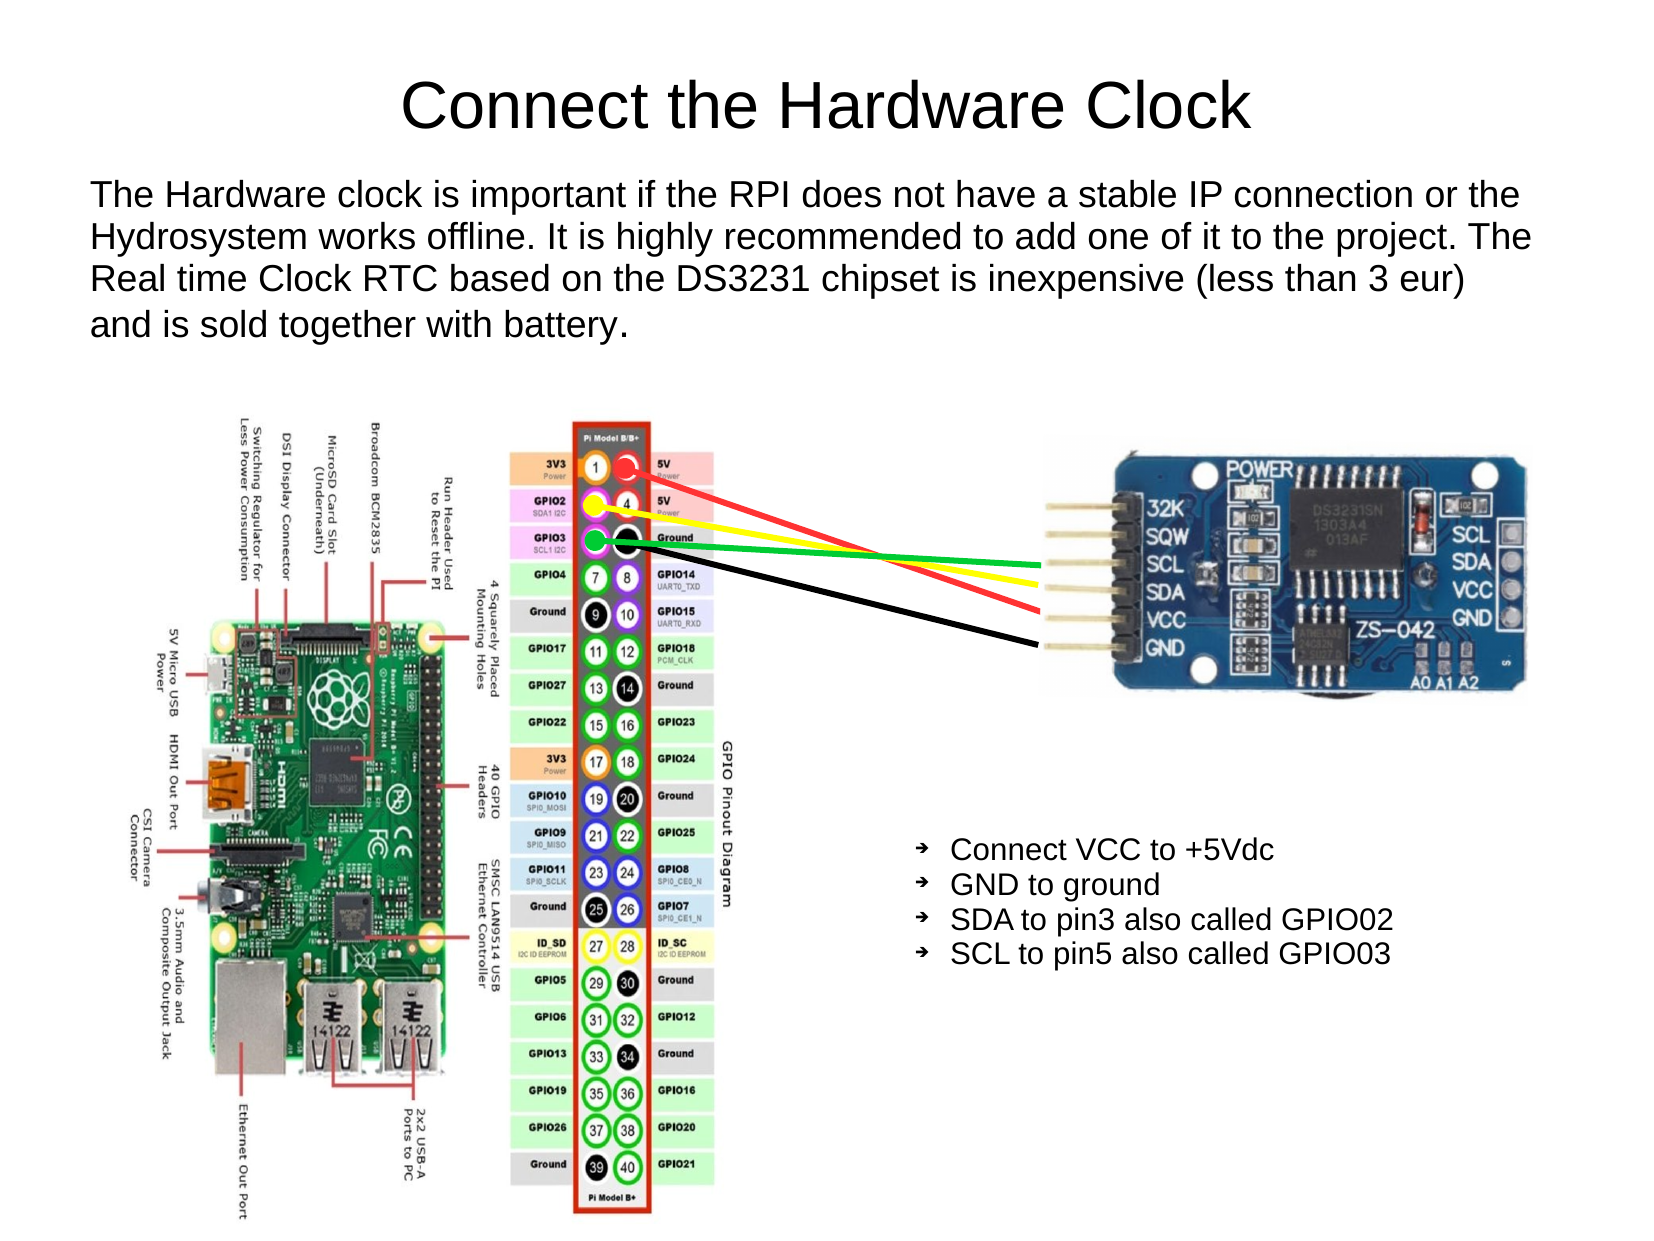

# Connect the Hardware Clock
The Hardware clock is important if the RPI does not have a stable IP connection or the Hydrosystem works offline. It is highly recommended to add one of it to the project. The Real time Clock RTC based on the DS3231 chipset is inexpensive (less than 3 eur) and is sold together with battery.
Connect VCC to +5Vdc
GND to ground
SDA to pin3 also called GPIO02
SCL to pin5 also called GPIO03